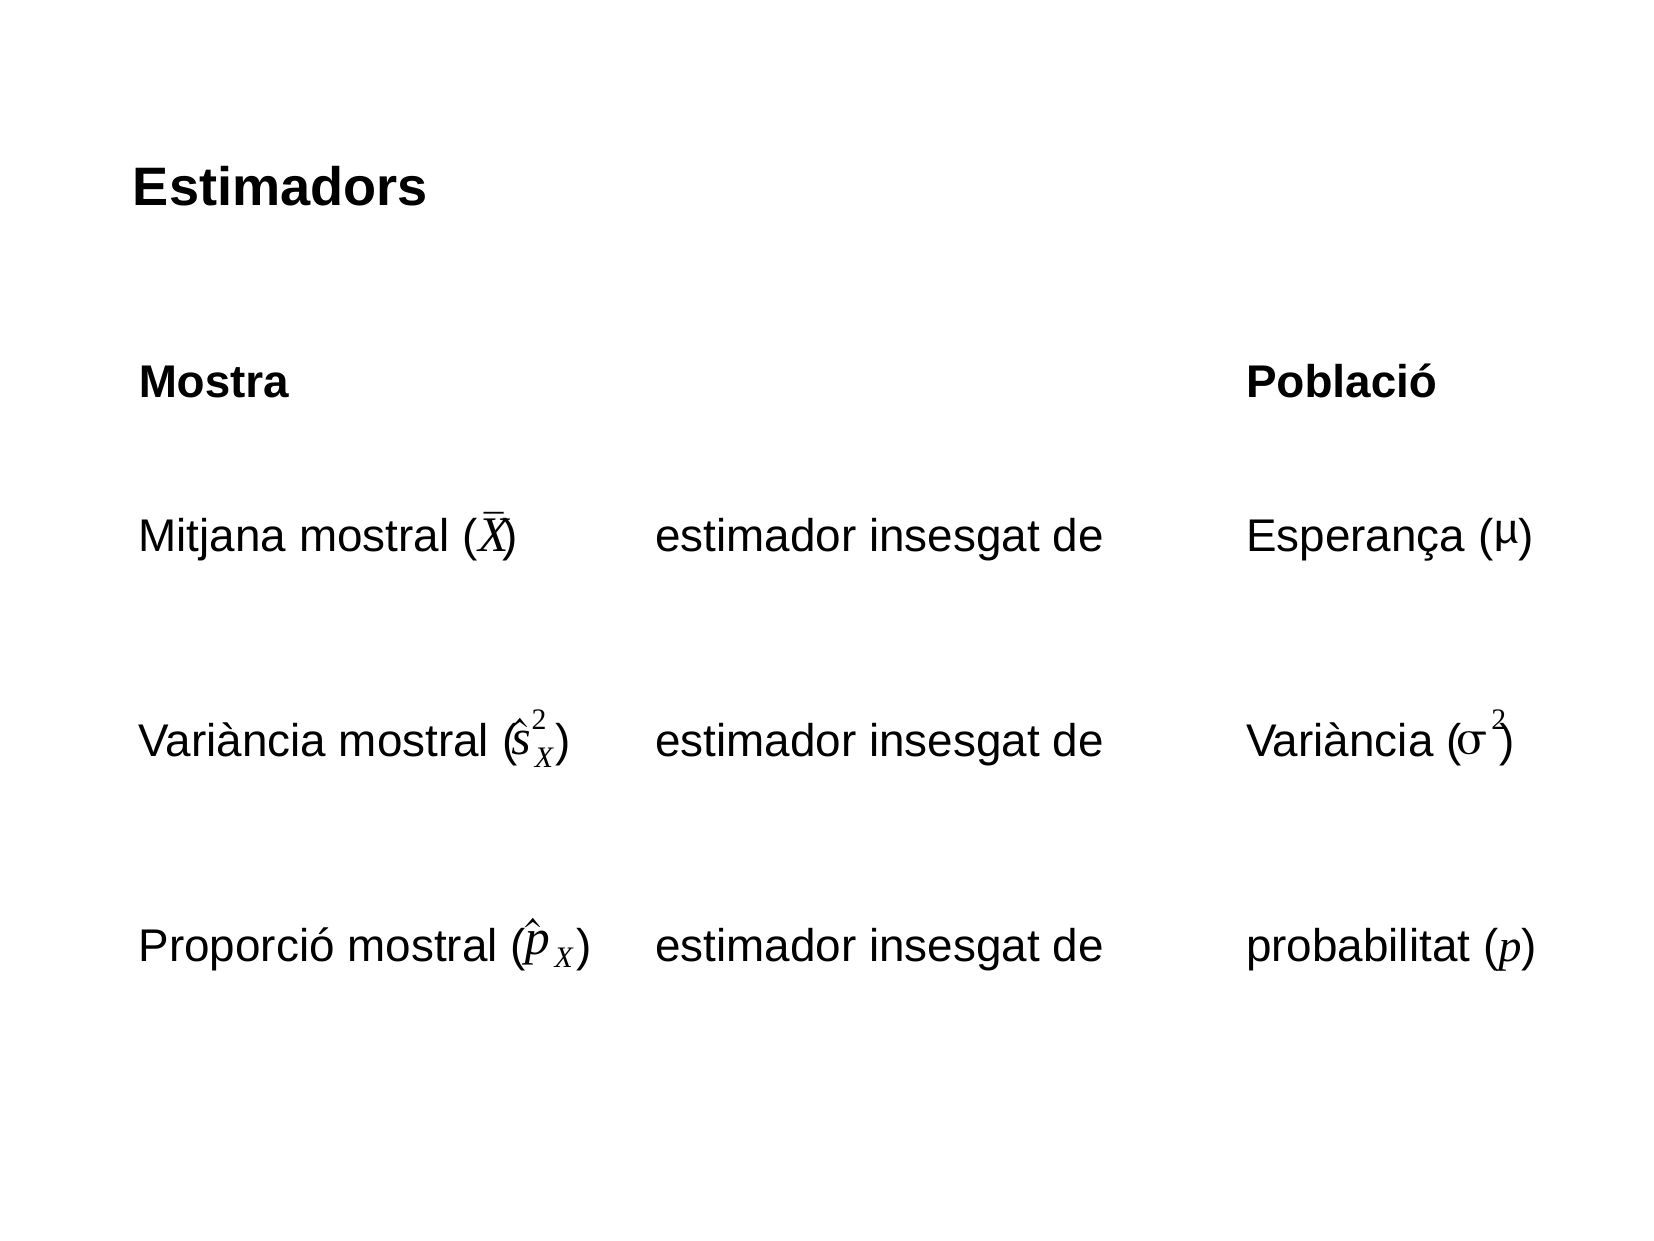

Estimadors
Mostra													Població
Mitjana mostral ( ) 		estimador insesgat de 		Esperança ( )
Variància mostral ( ) 	estimador insesgat de 		Variància ( )
Proporció mostral ( )	estimador insesgat de 		probabilitat (p)